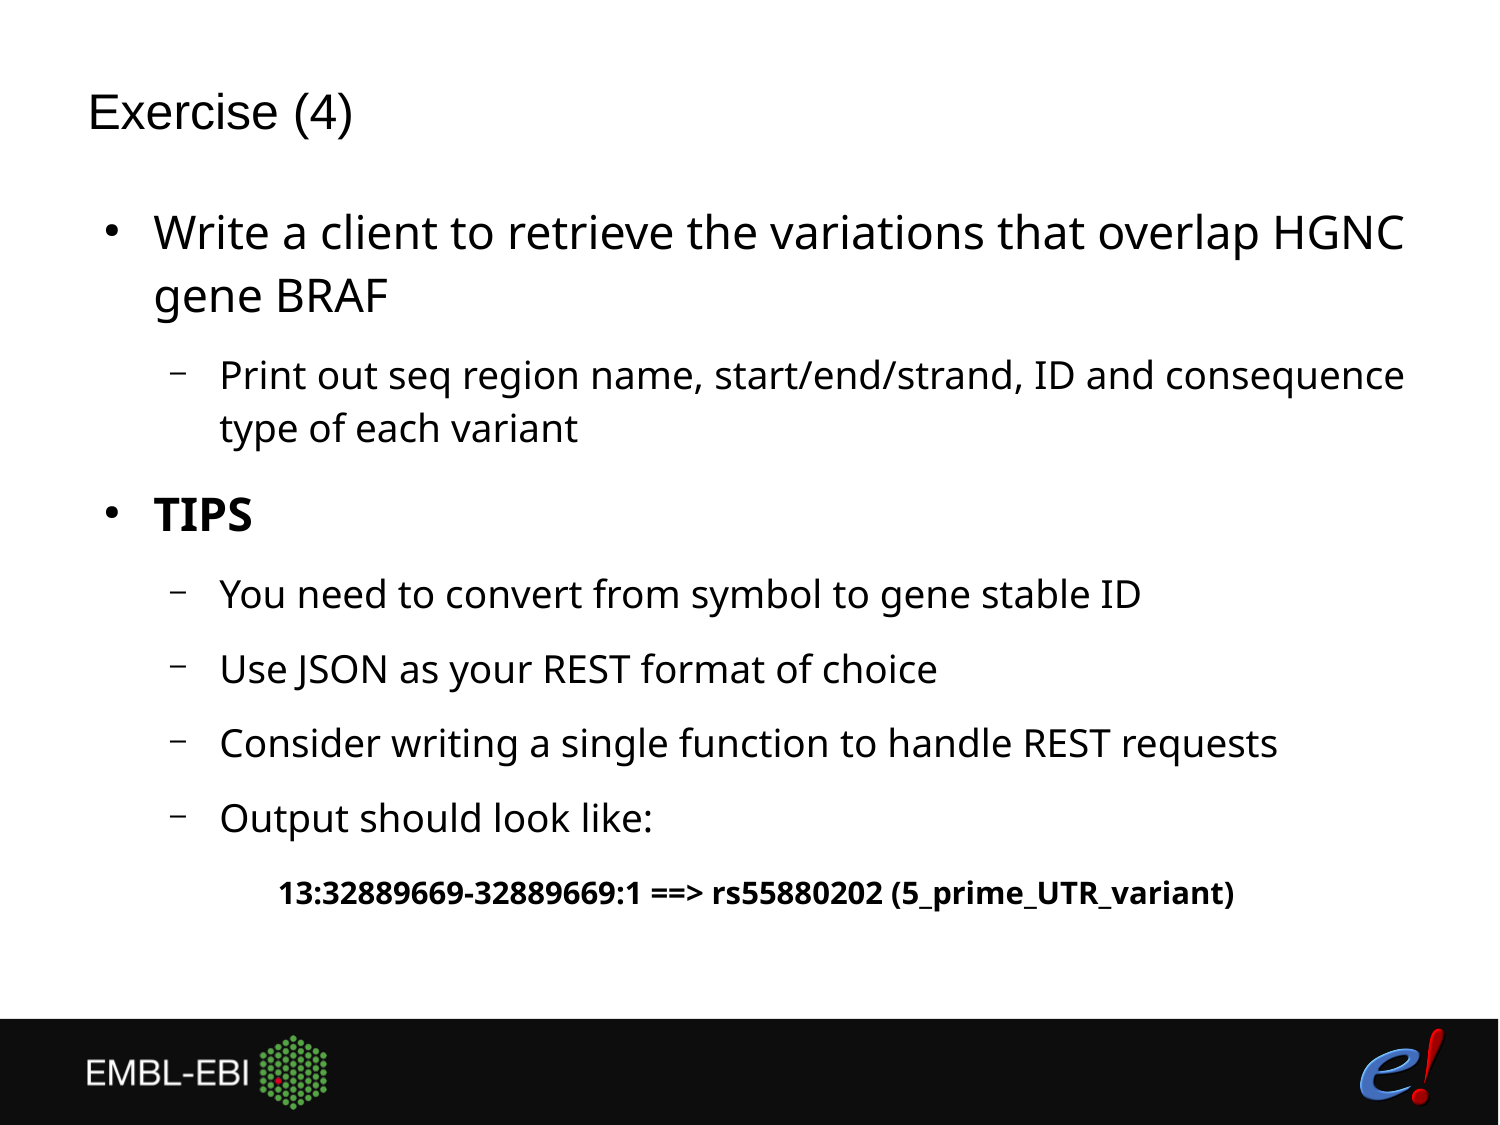

# Exercise (4)
Write a client to retrieve the variations that overlap HGNC gene BRAF
Print out seq region name, start/end/strand, ID and consequence type of each variant
TIPS
You need to convert from symbol to gene stable ID
Use JSON as your REST format of choice
Consider writing a single function to handle REST requests
Output should look like:
13:32889669-32889669:1 ==> rs55880202 (5_prime_UTR_variant)